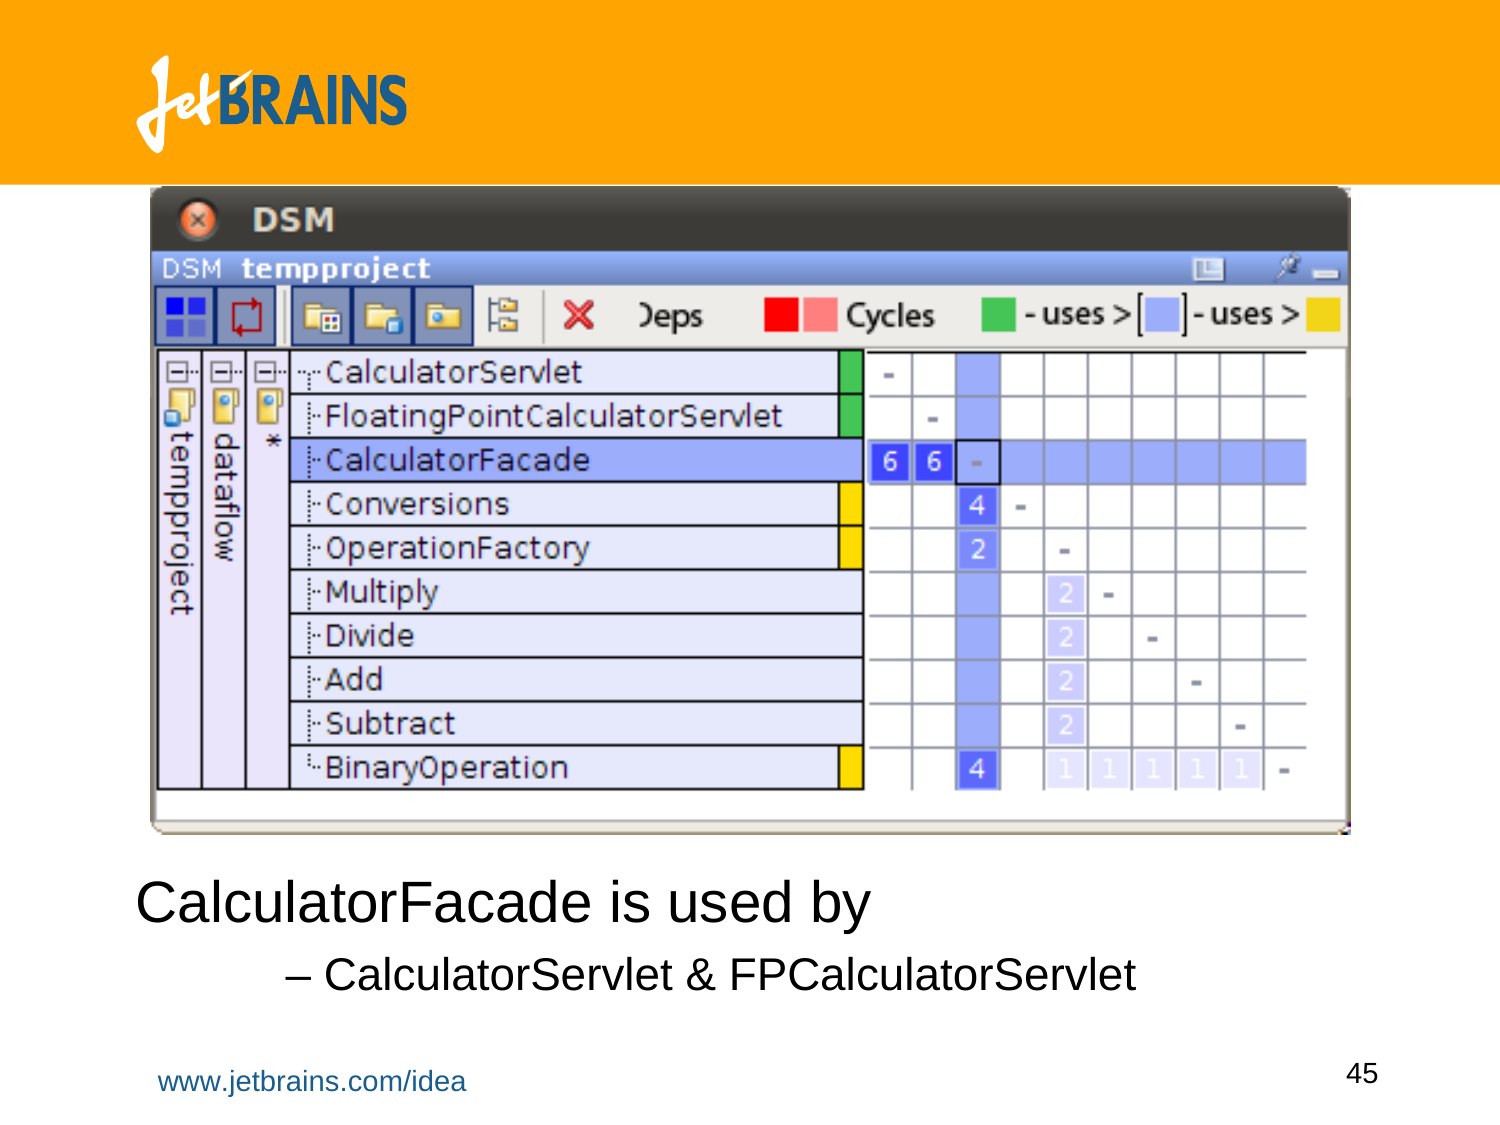

# CalculatorFacade is used by
	– CalculatorServlet & FPCalculatorServlet